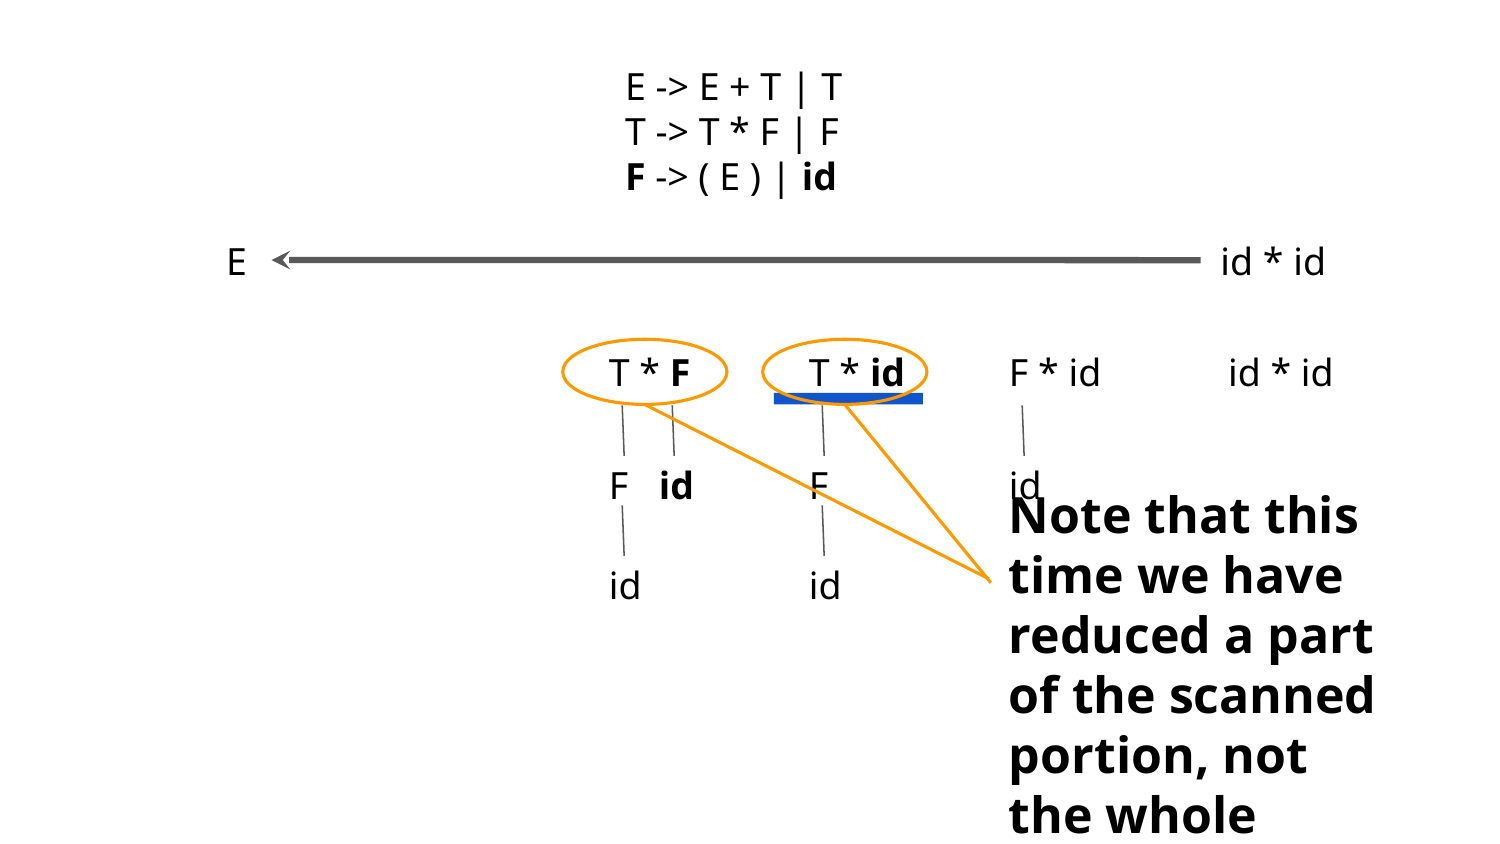

E -> E + T | T
T -> T * F | F
F -> ( E ) | id
E
id * id
T * F
T * id
F * id
id * id
F
id
F
id
id
id
Note that this time we have reduced a part of the scanned portion, not the whole